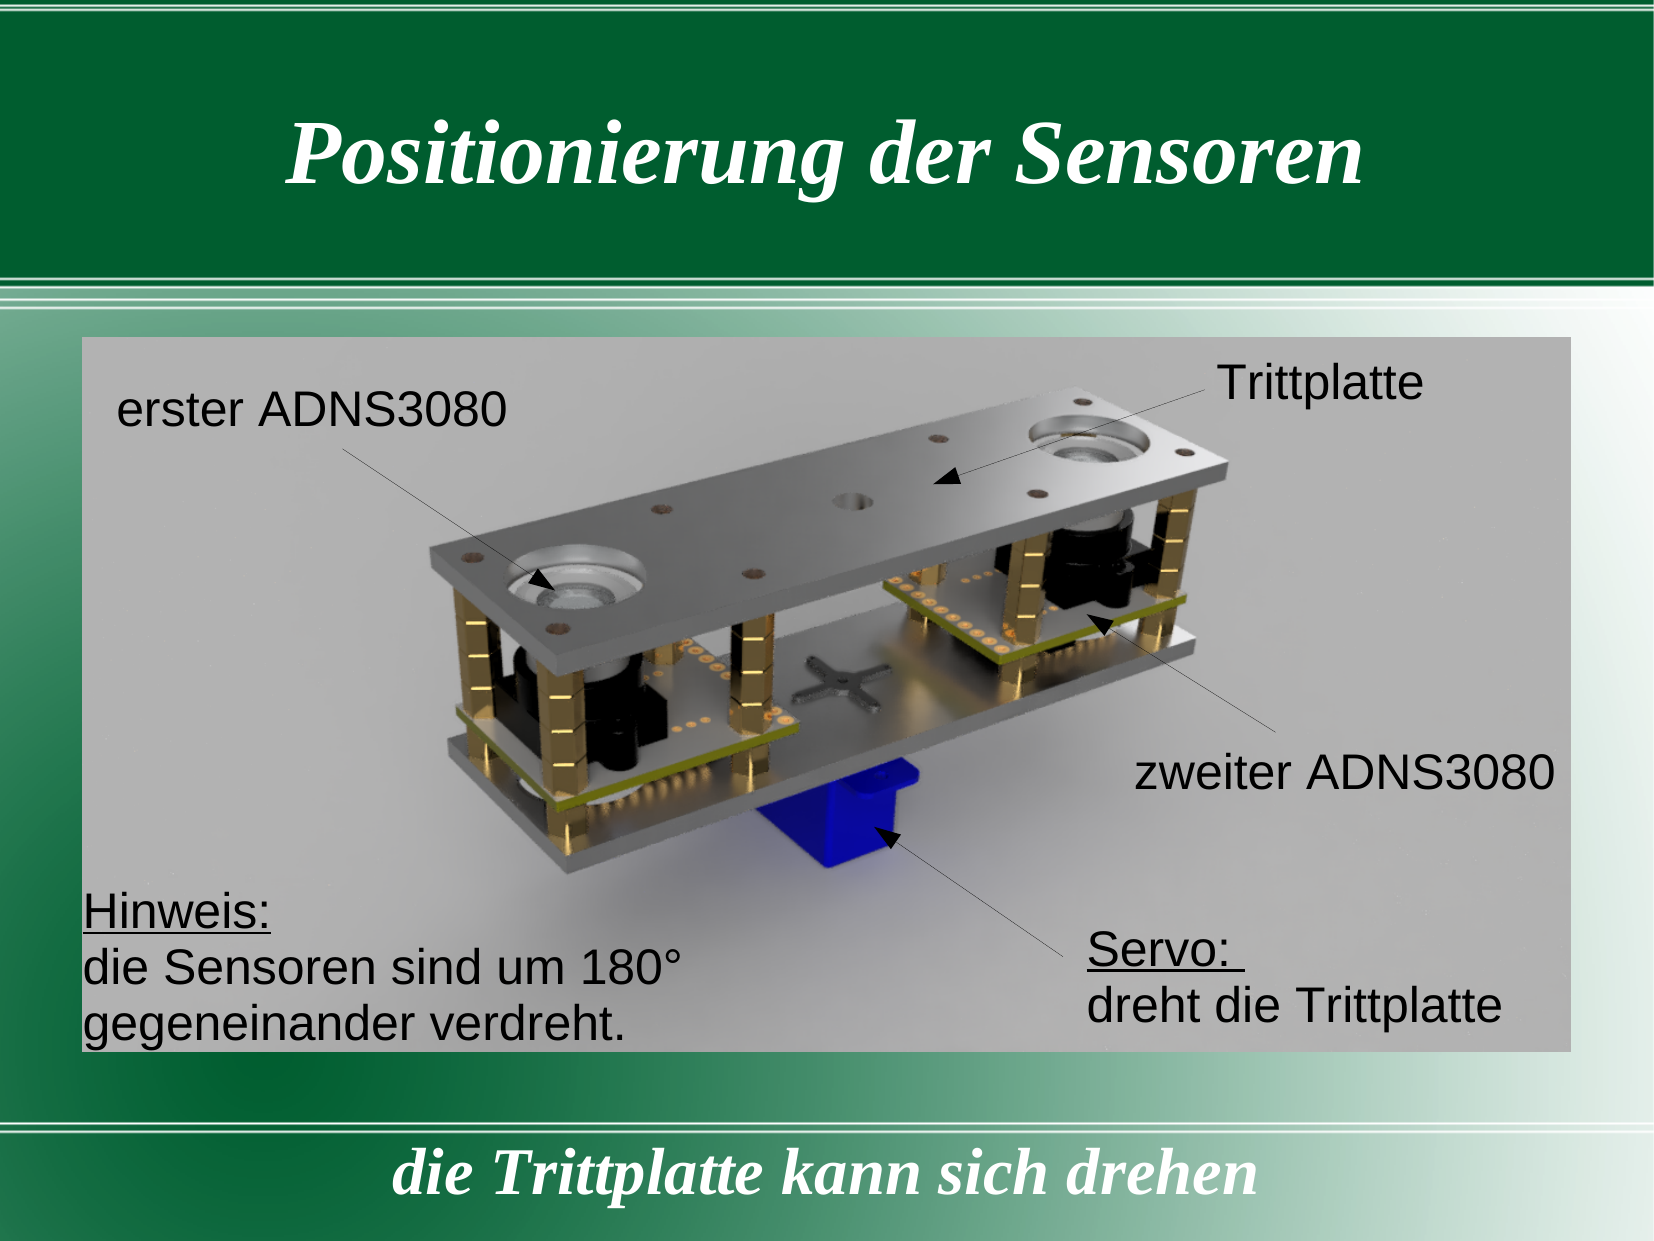

# Positionierung der Sensoren
Trittplatte
erster ADNS3080
zweiter ADNS3080
Hinweis:
die Sensoren sind um 180°
gegeneinander verdreht.
Servo:
dreht die Trittplatte
die Trittplatte kann sich drehen